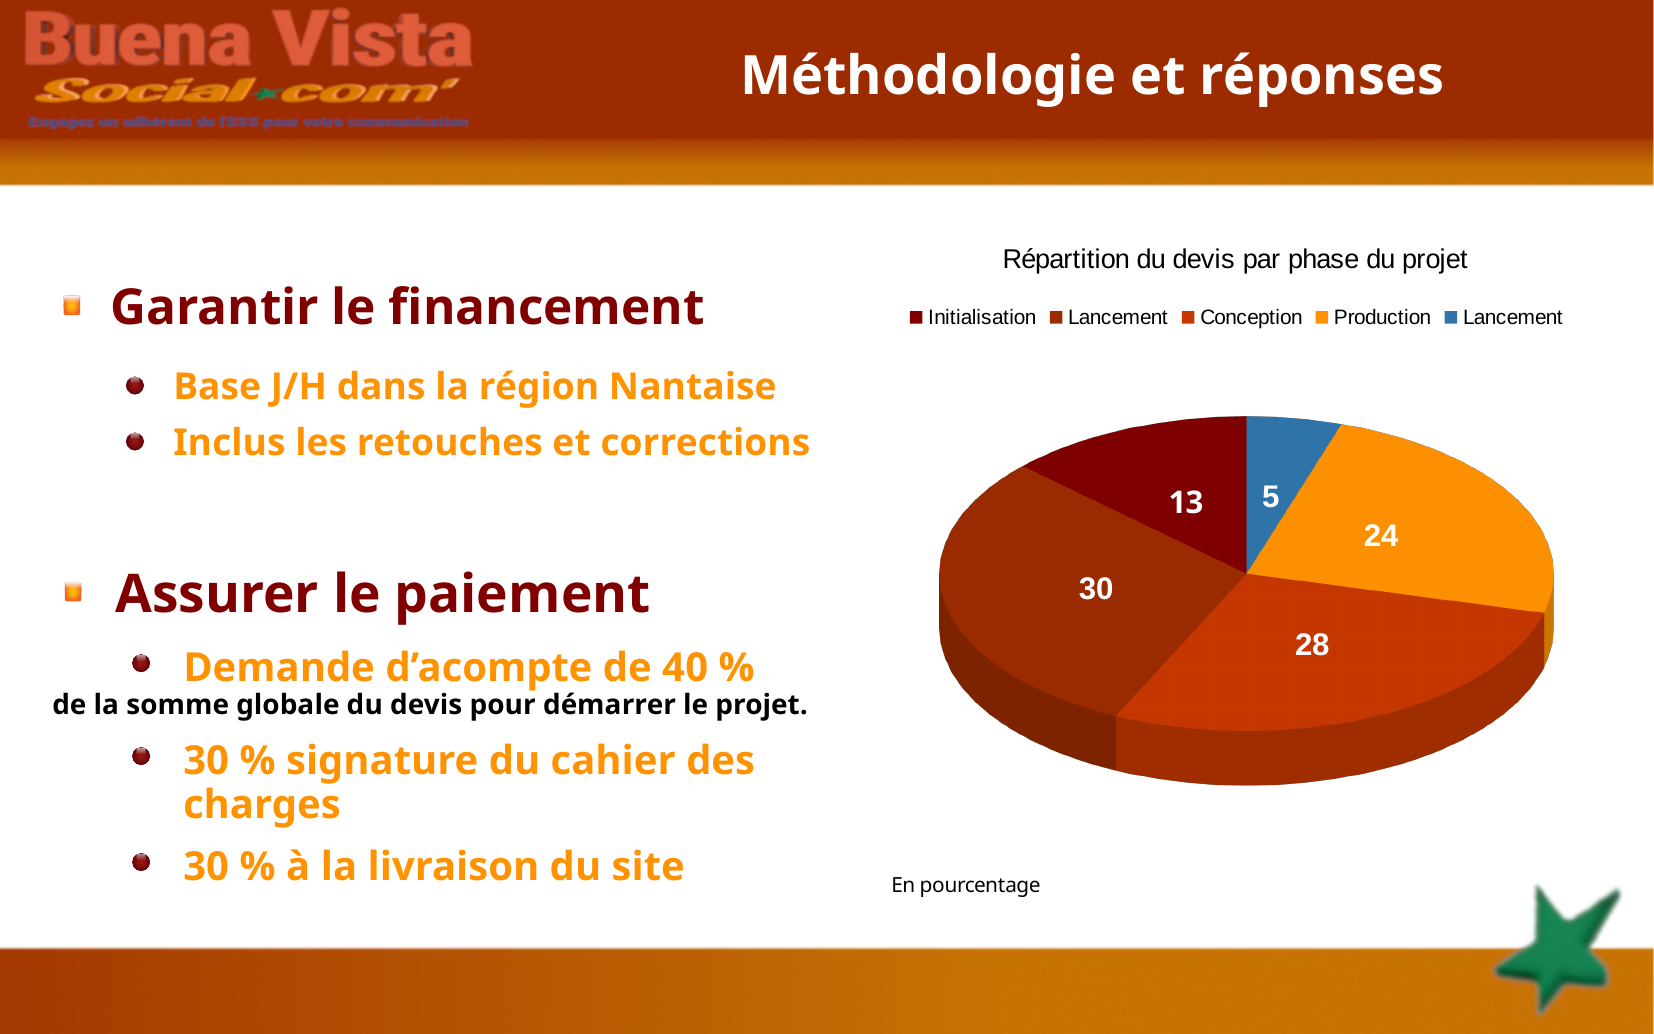

# Méthodologie et réponses
[unsupported chart]
Garantir le financement
Base J/H dans la région Nantaise
Inclus les retouches et corrections
Assurer le paiement
Demande d’acompte de 40 %
de la somme globale du devis pour démarrer le projet.
30 % signature du cahier des charges
30 % à la livraison du site